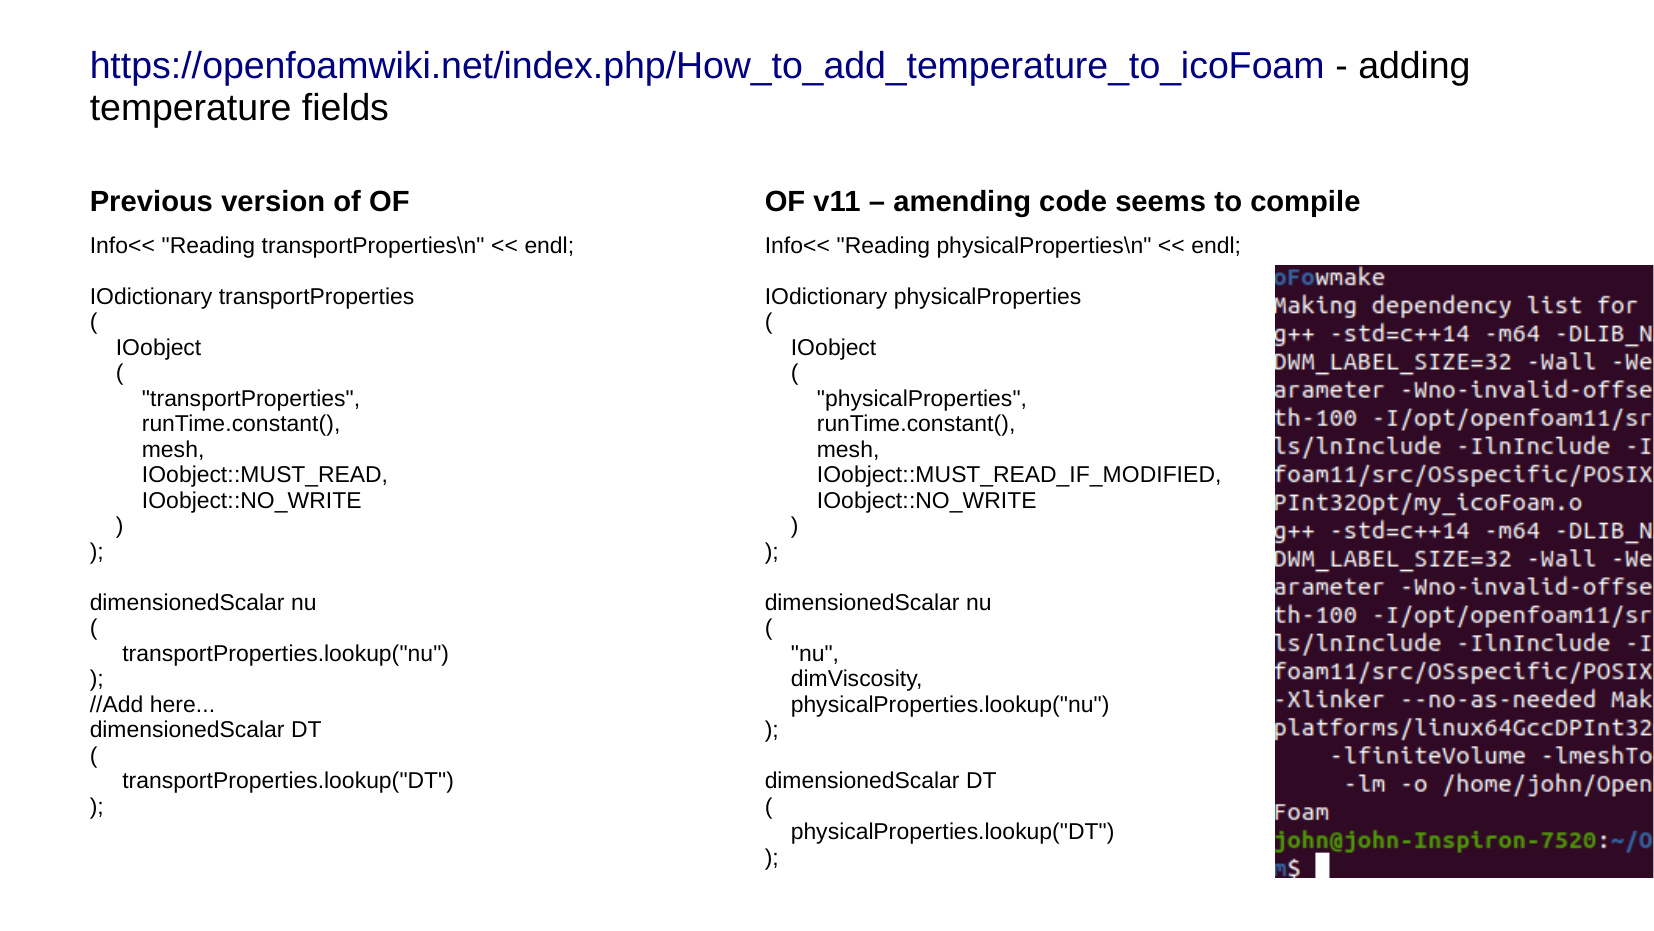

https://openfoamwiki.net/index.php/How_to_add_temperature_to_icoFoam - adding temperature fields
Previous version of OF
OF v11 – amending code seems to compile
Info<< "Reading transportProperties\n" << endl;
IOdictionary transportProperties
(
 IOobject
 (
 "transportProperties",
 runTime.constant(),
 mesh,
 IOobject::MUST_READ,
 IOobject::NO_WRITE
 )
);
dimensionedScalar nu
(
 transportProperties.lookup("nu")
);
//Add here...
dimensionedScalar DT
(
 transportProperties.lookup("DT")
);
Info<< "Reading physicalProperties\n" << endl;
IOdictionary physicalProperties
(
 IOobject
 (
 "physicalProperties",
 runTime.constant(),
 mesh,
 IOobject::MUST_READ_IF_MODIFIED,
 IOobject::NO_WRITE
 )
);
dimensionedScalar nu
(
 "nu",
 dimViscosity,
 physicalProperties.lookup("nu")
);
dimensionedScalar DT
(
 physicalProperties.lookup("DT")
);